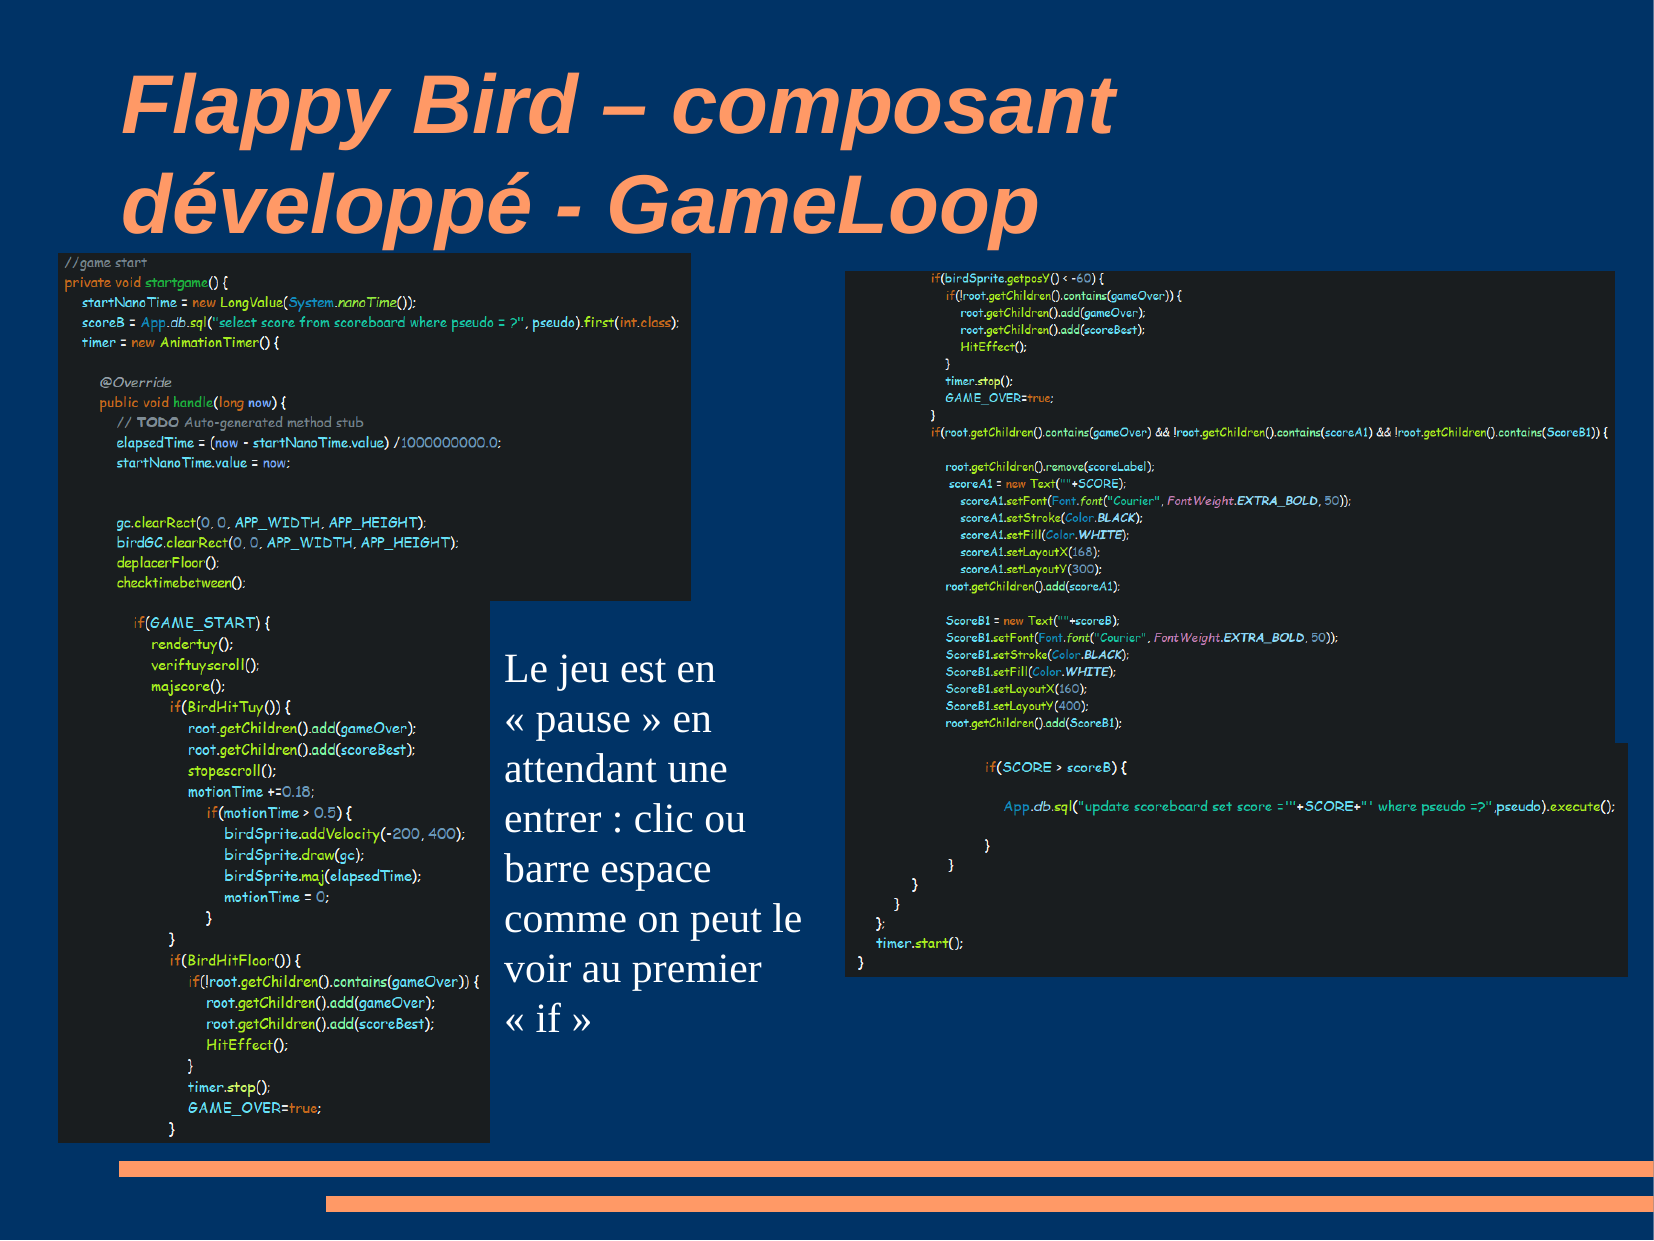

Flappy Bird – composant développé - GameLoop
Le jeu est en « pause » en attendant une entrer : clic ou barre espace comme on peut le voir au premier « if »